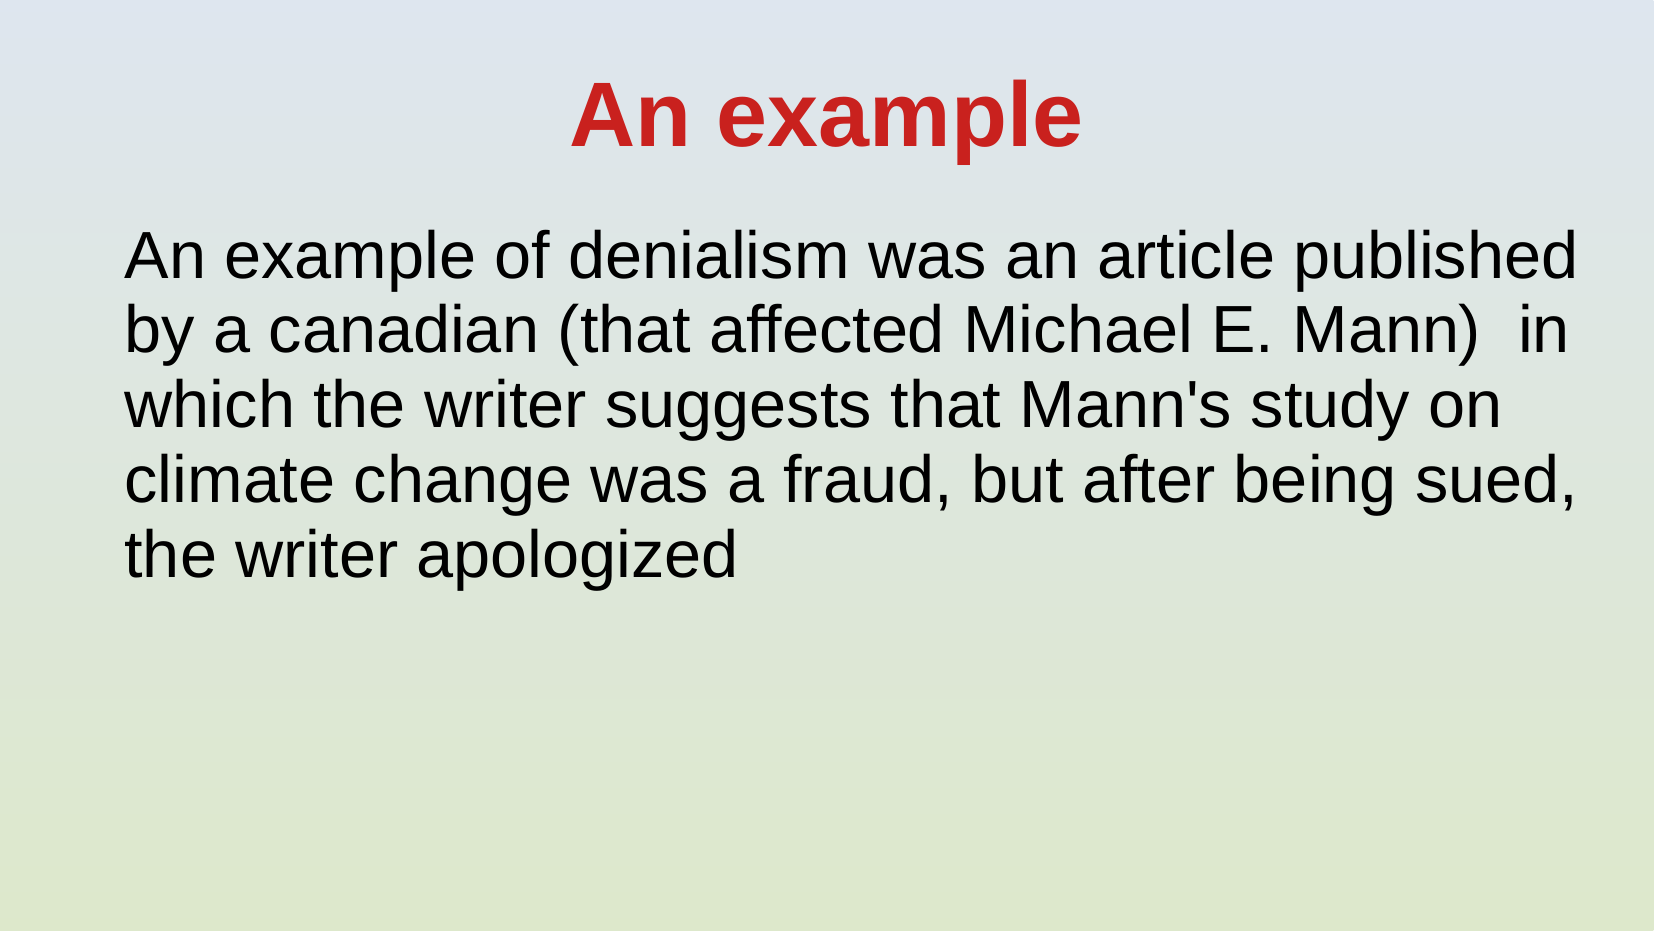

# An example
An example of denialism was an article published by a canadian (that affected Michael E. Mann) in which the writer suggests that Mann's study on climate change was a fraud, but after being sued, the writer apologized